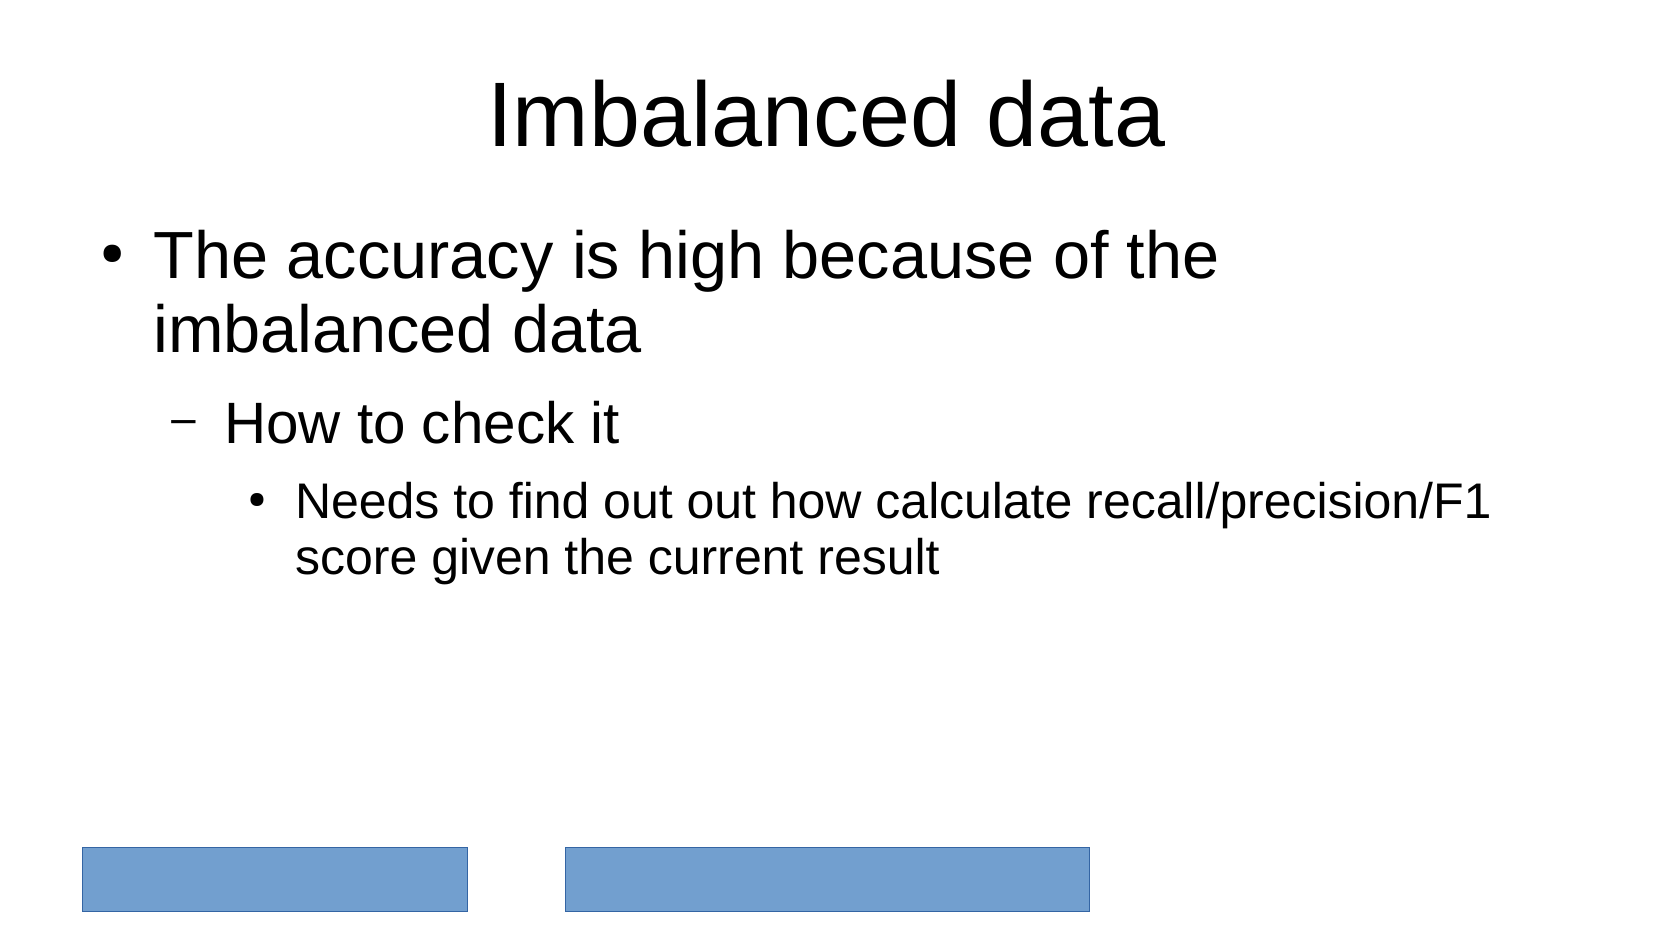

# Imbalanced data
The accuracy is high because of the imbalanced data
How to check it
Needs to find out out how calculate recall/precision/F1 score given the current result